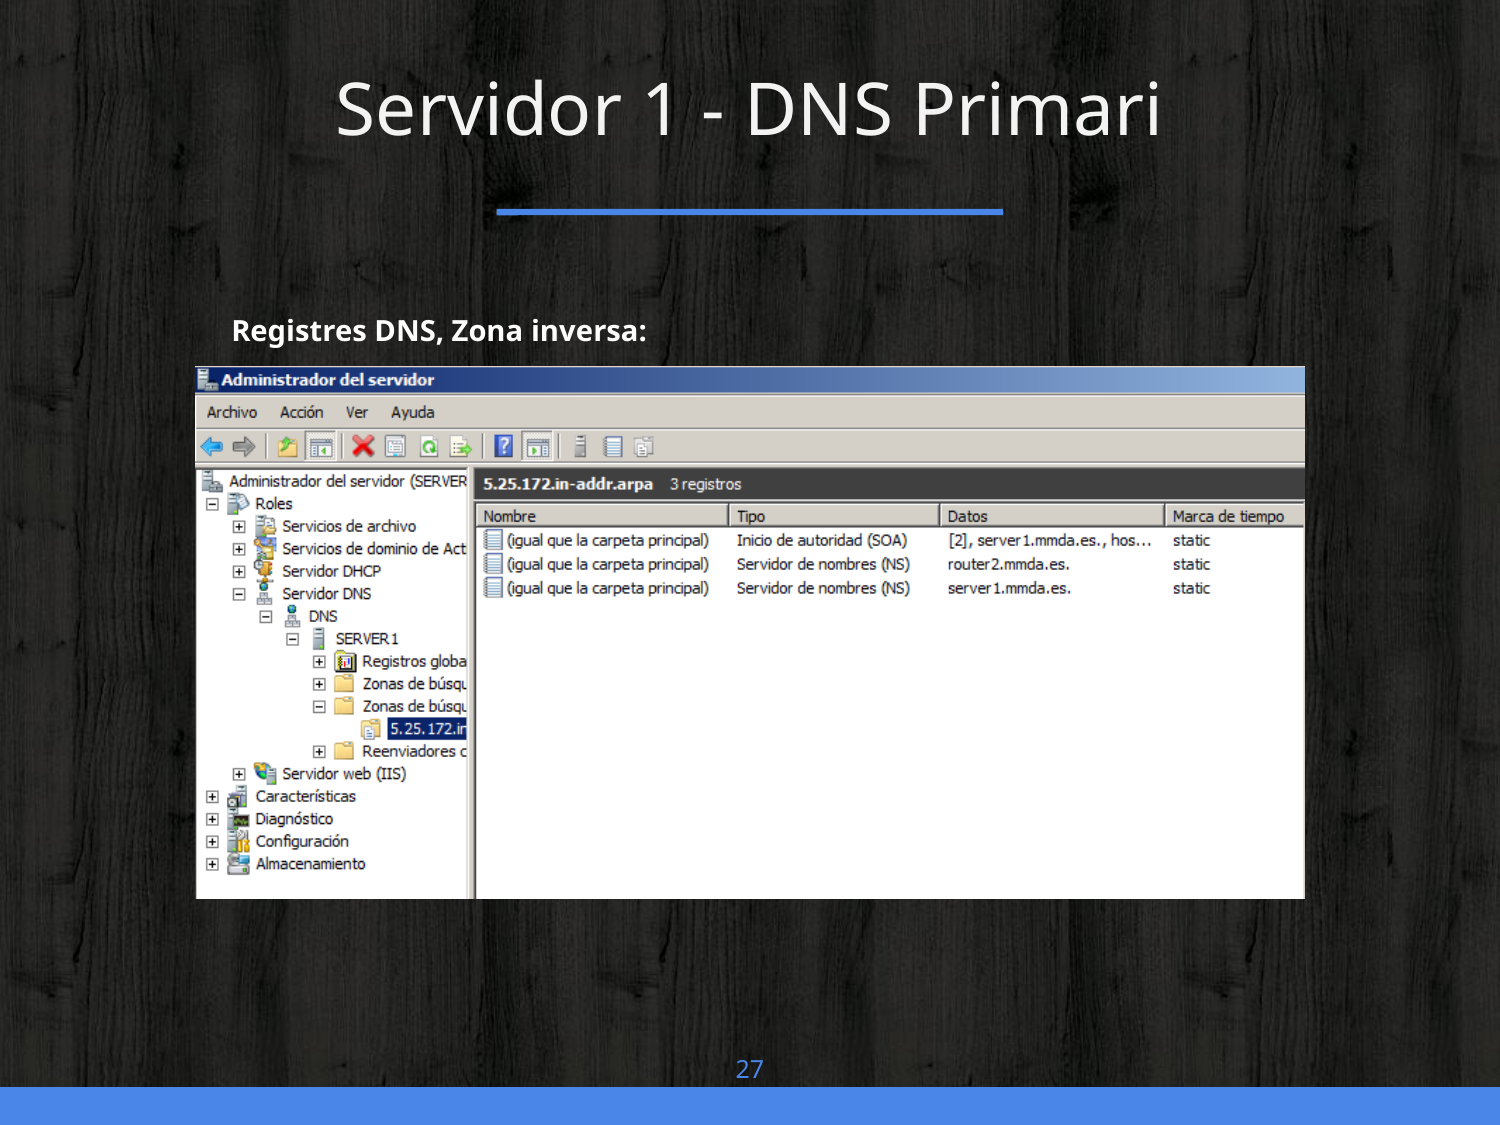

# Servidor 1 - DNS Primari
Registres DNS, Zona inversa:
27